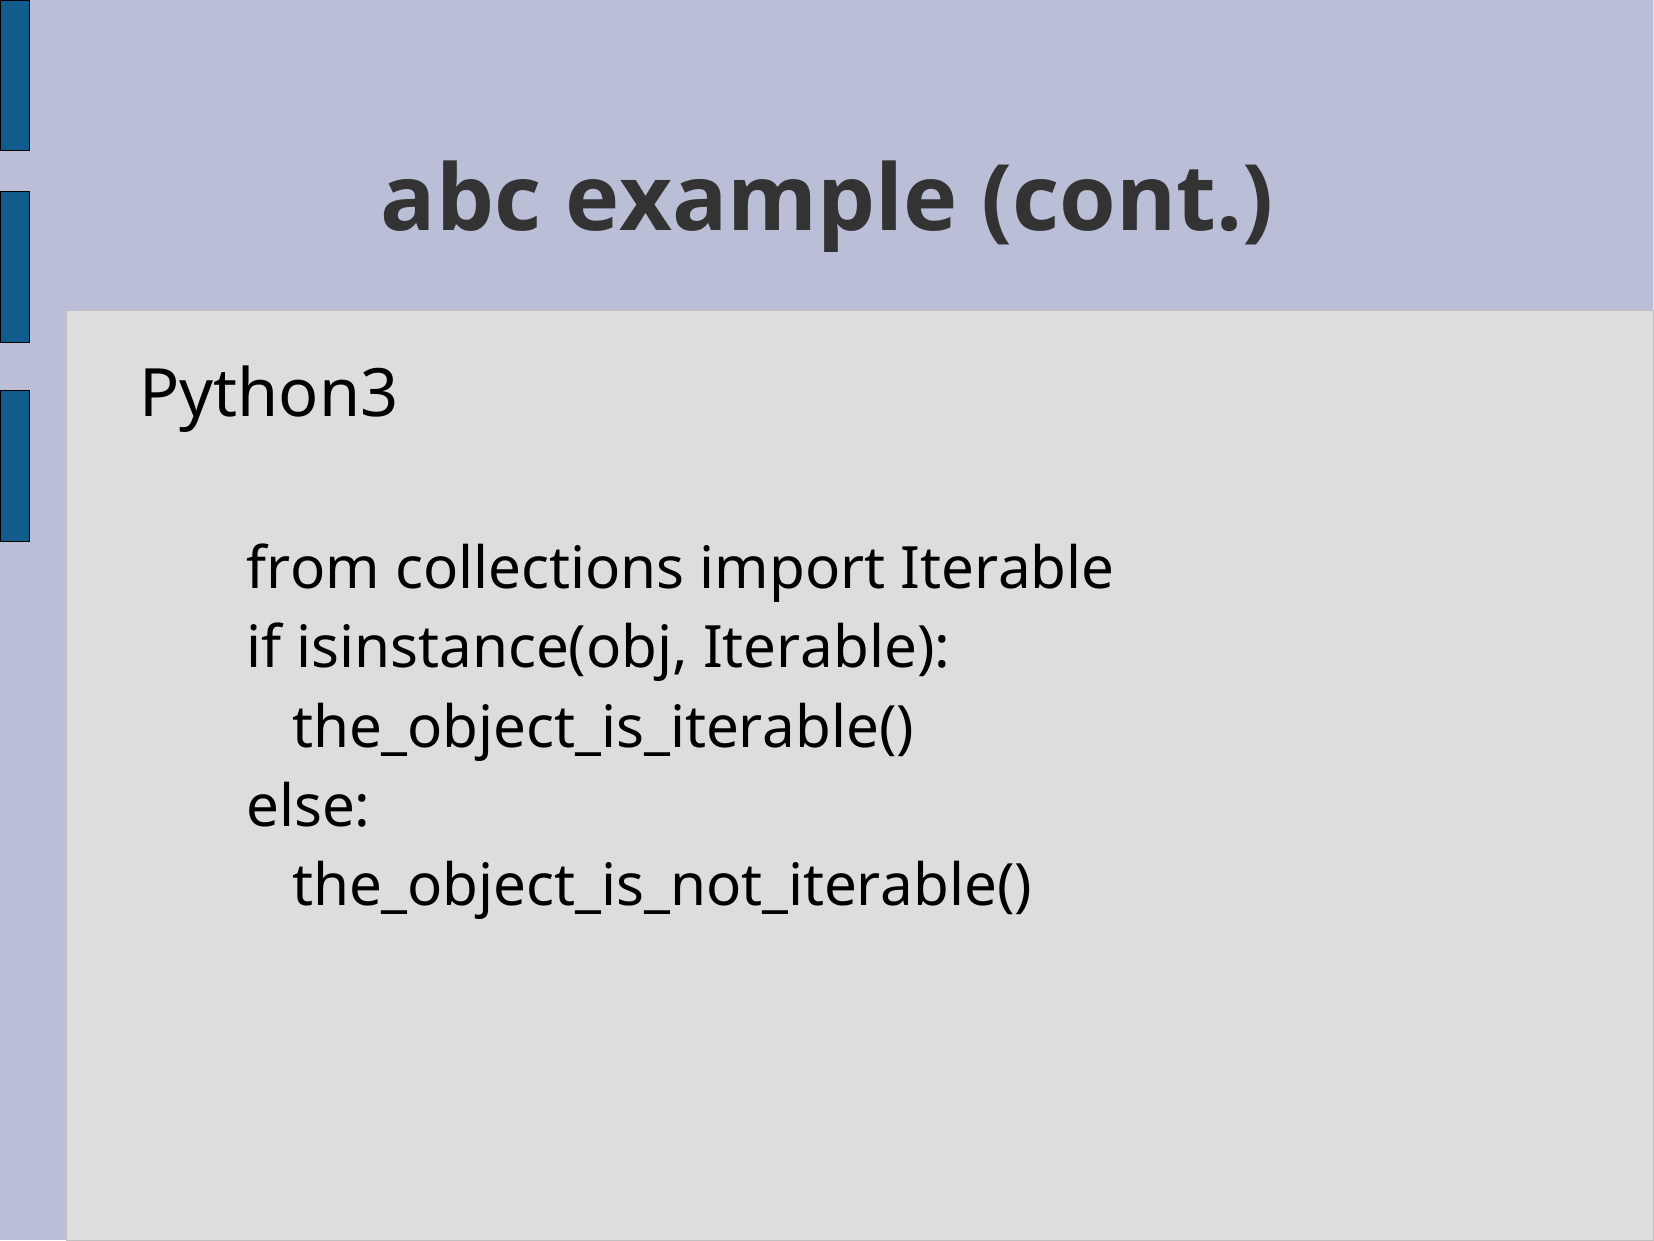

# abc example (cont.)
Python3
 from collections import Iterable
 if isinstance(obj, Iterable):
 the_object_is_iterable()
 else:
 the_object_is_not_iterable()